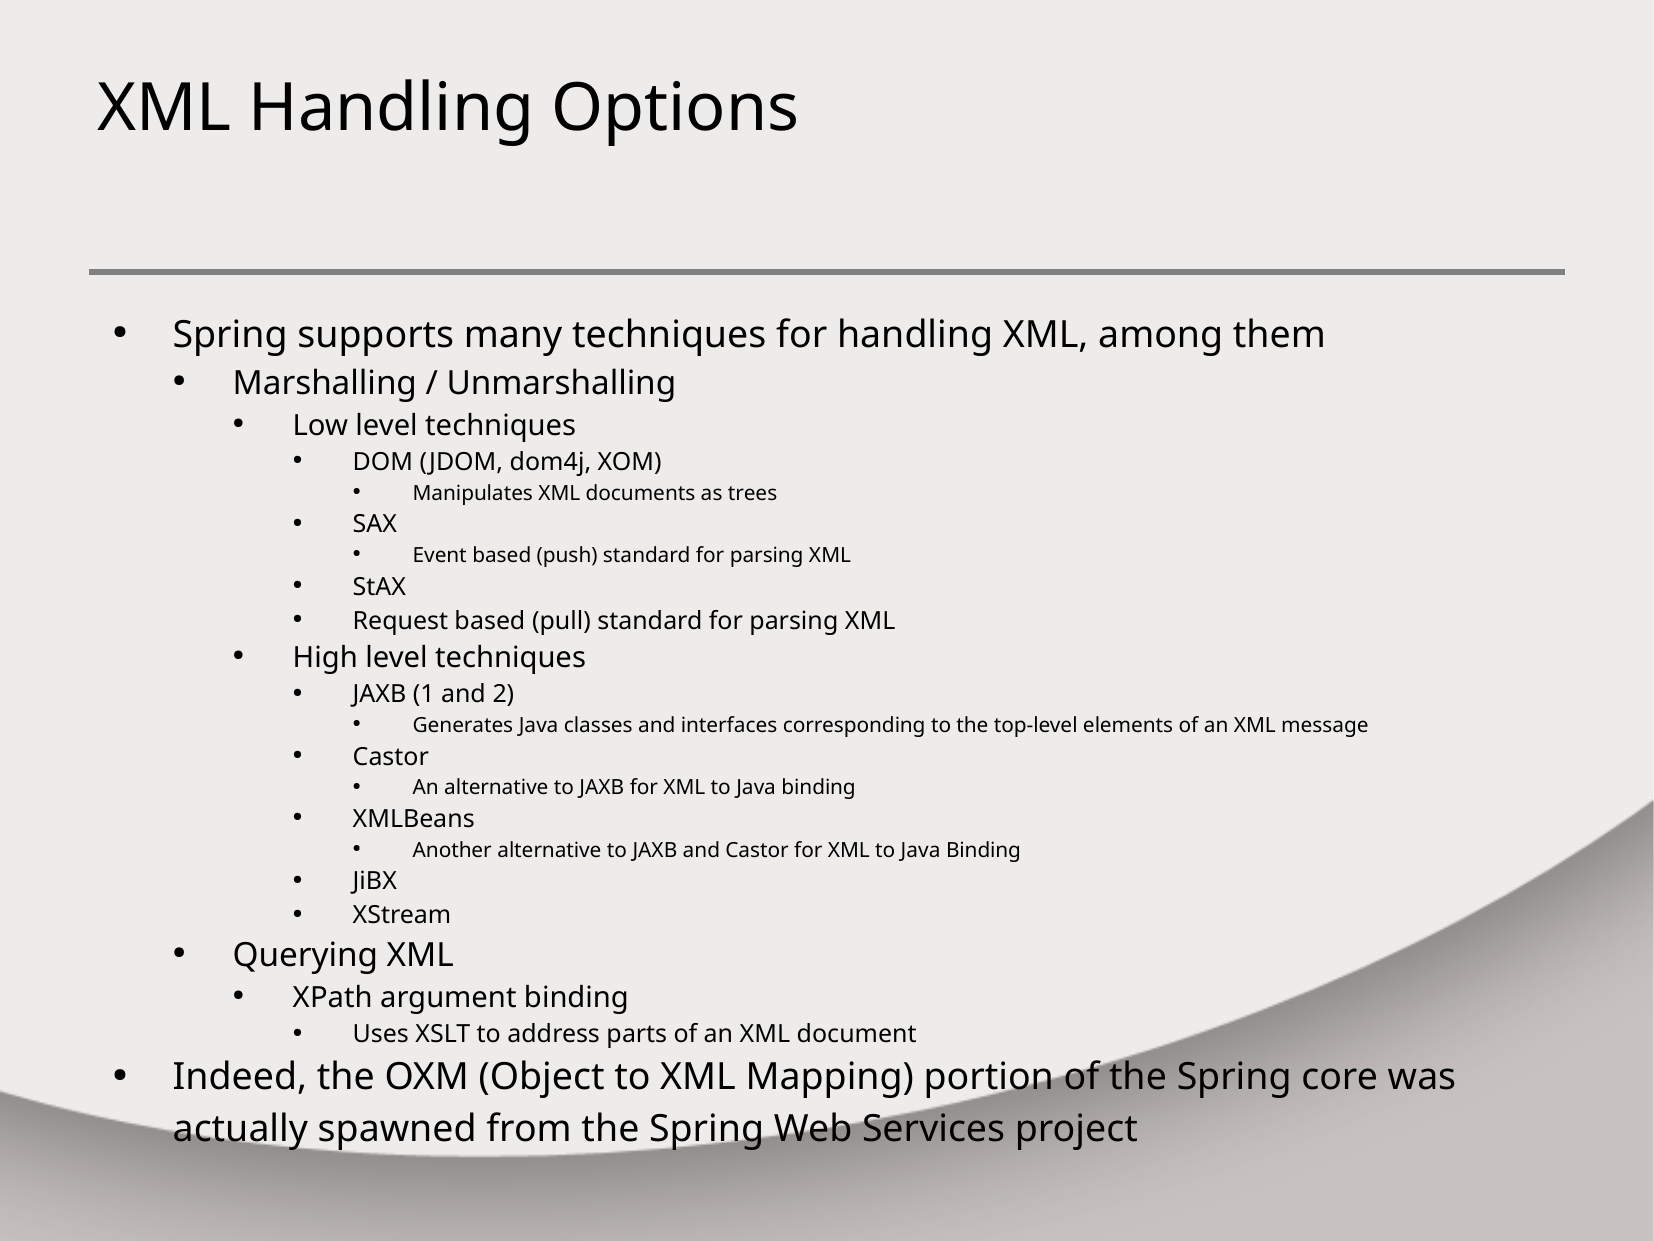

# XML Handling Options
Spring supports many techniques for handling XML, among them
Marshalling / Unmarshalling
Low level techniques
DOM (JDOM, dom4j, XOM)
Manipulates XML documents as trees
SAX
Event based (push) standard for parsing XML
StAX
Request based (pull) standard for parsing XML
High level techniques
JAXB (1 and 2)
Generates Java classes and interfaces corresponding to the top-level elements of an XML message
Castor
An alternative to JAXB for XML to Java binding
XMLBeans
Another alternative to JAXB and Castor for XML to Java Binding
JiBX
XStream
Querying XML
XPath argument binding
Uses XSLT to address parts of an XML document
Indeed, the OXM (Object to XML Mapping) portion of the Spring core was actually spawned from the Spring Web Services project